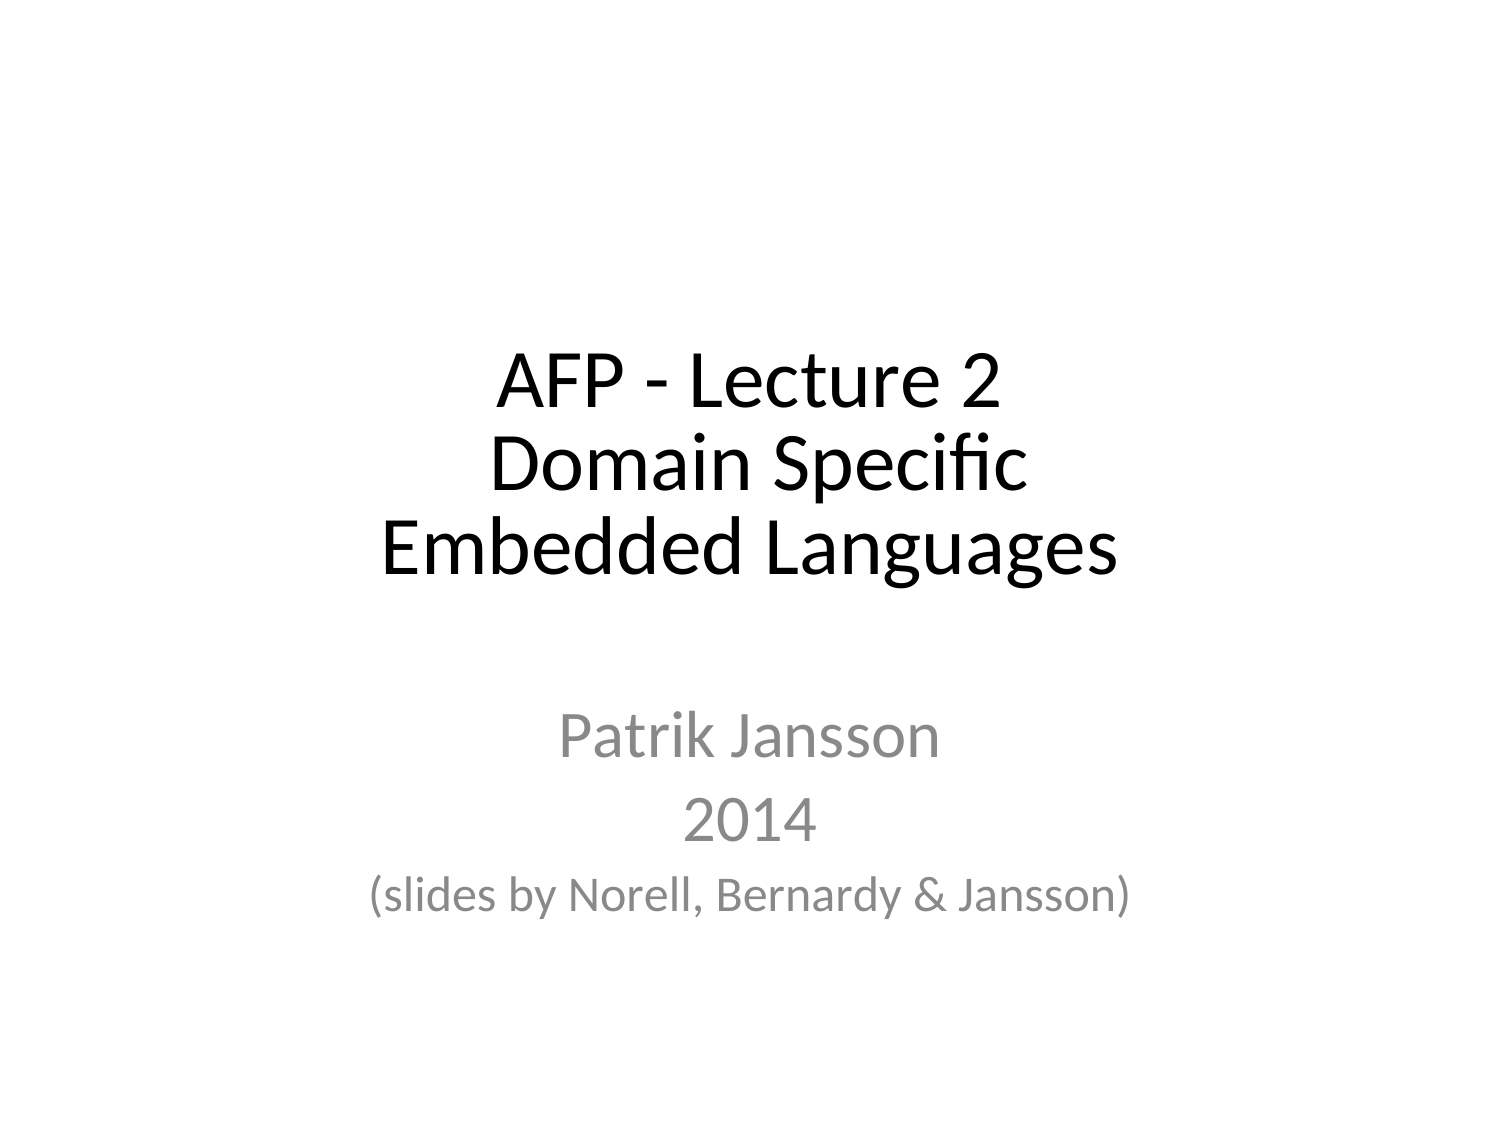

# AFP - Lecture 2 Domain Specific Embedded Languages
Patrik Jansson
2014
(slides by Norell, Bernardy & Jansson)